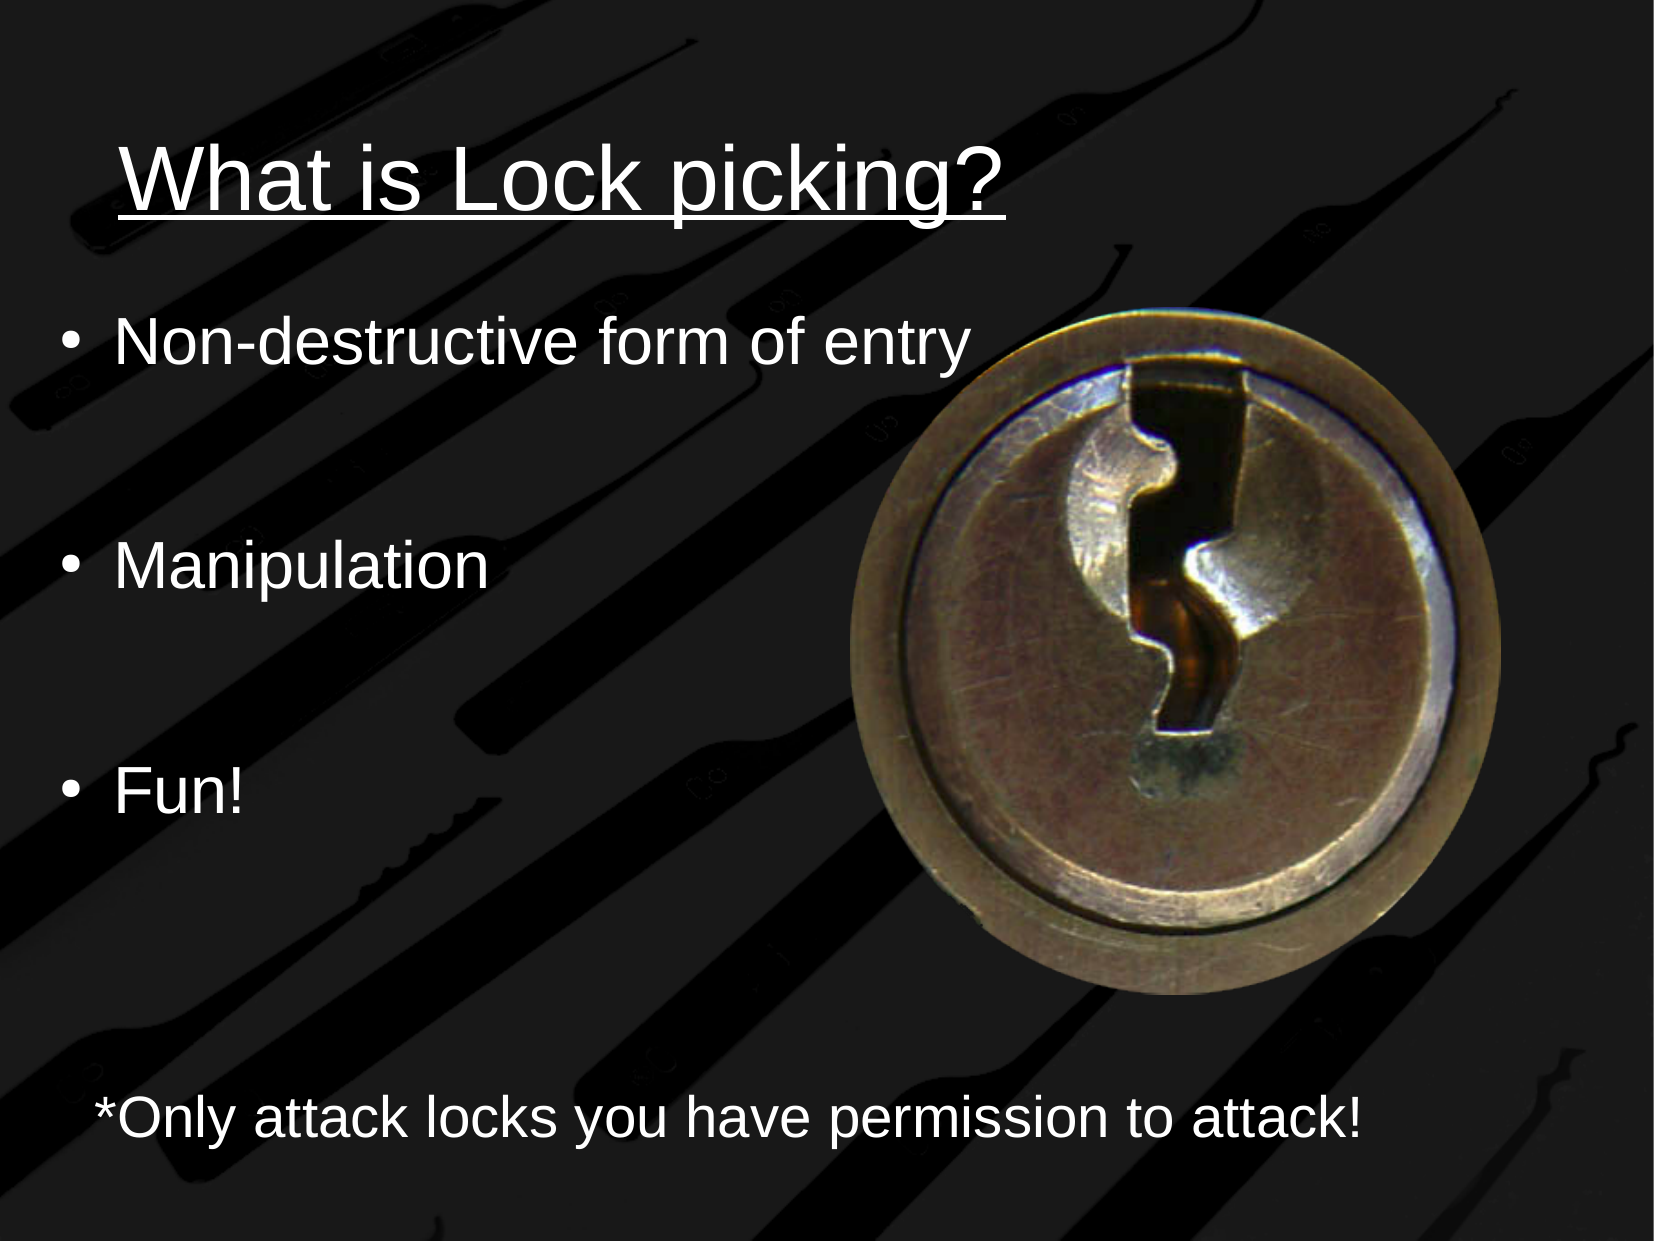

# What is Lock picking?
 Non-destructive form of entry
 Manipulation
 Fun!
*Only attack locks you have permission to attack!